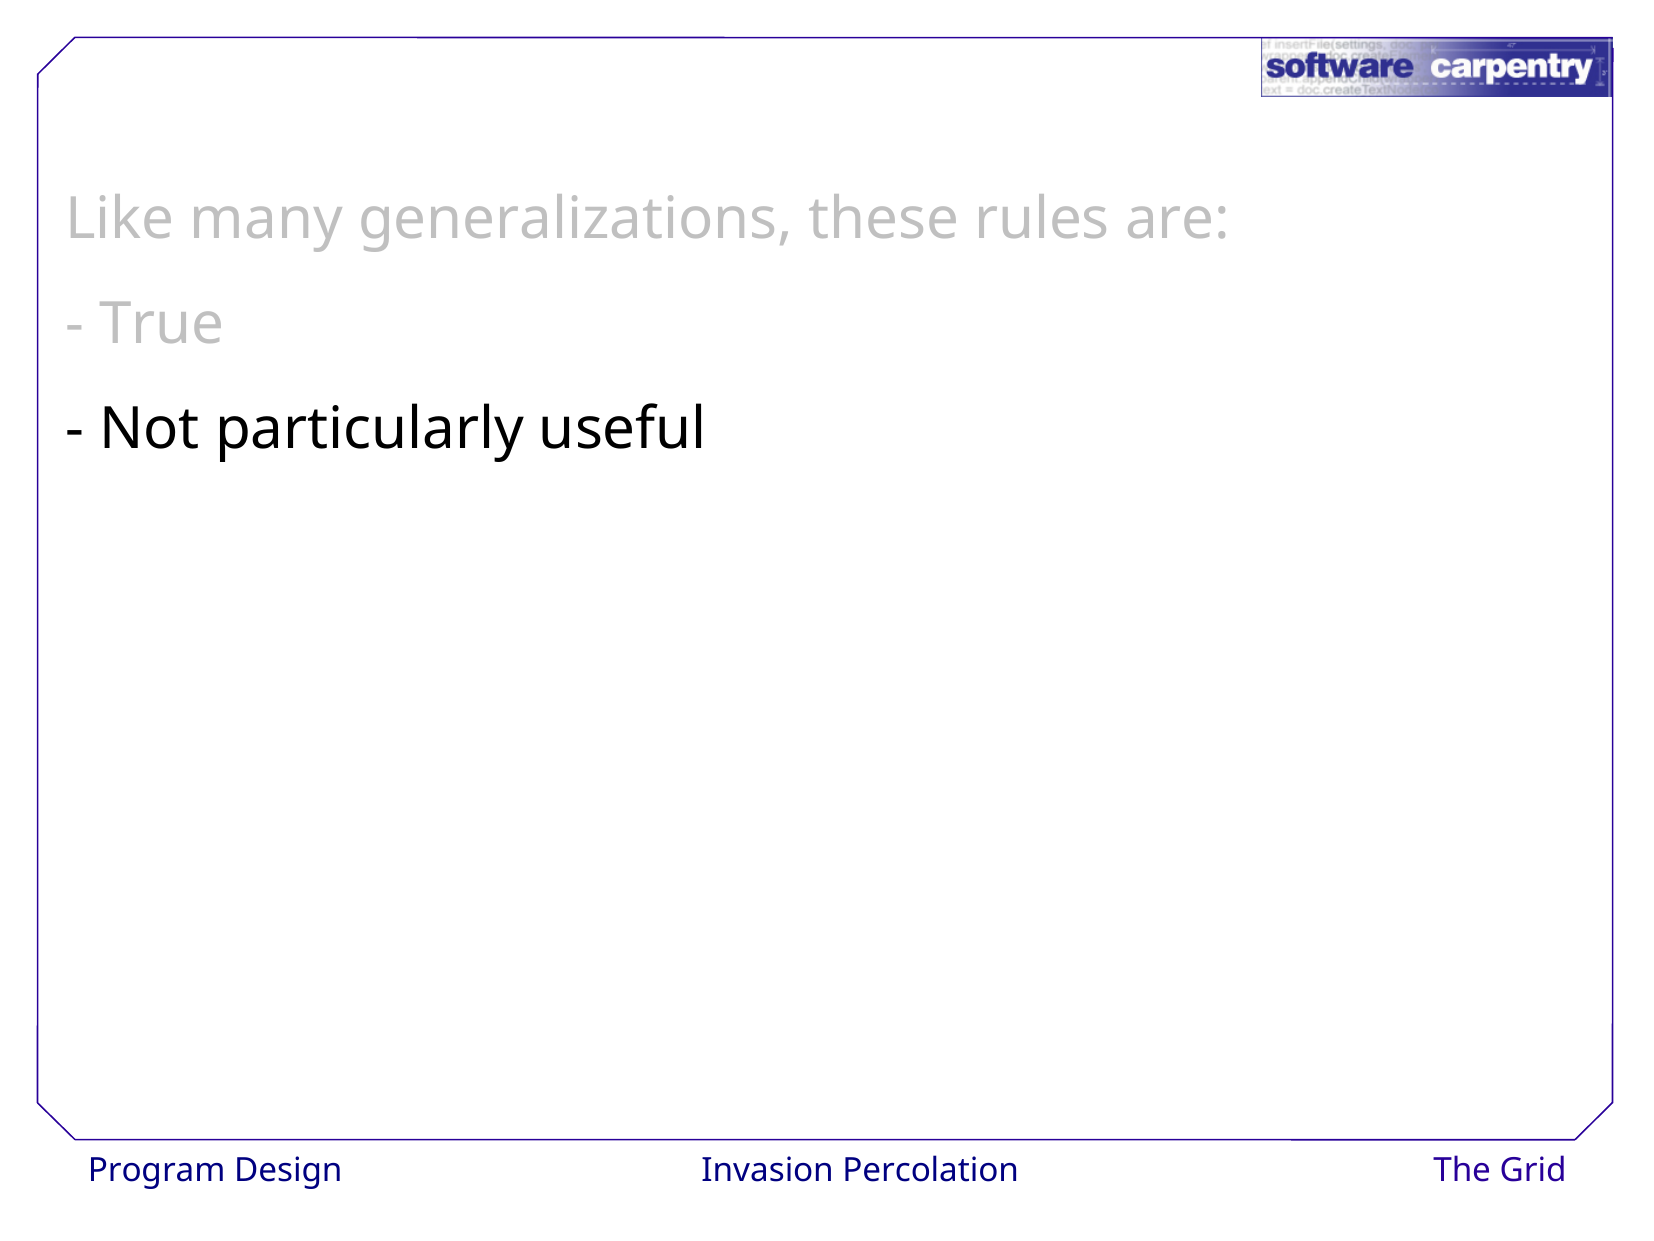

Like many generalizations, these rules are:
- True
- Not particularly useful